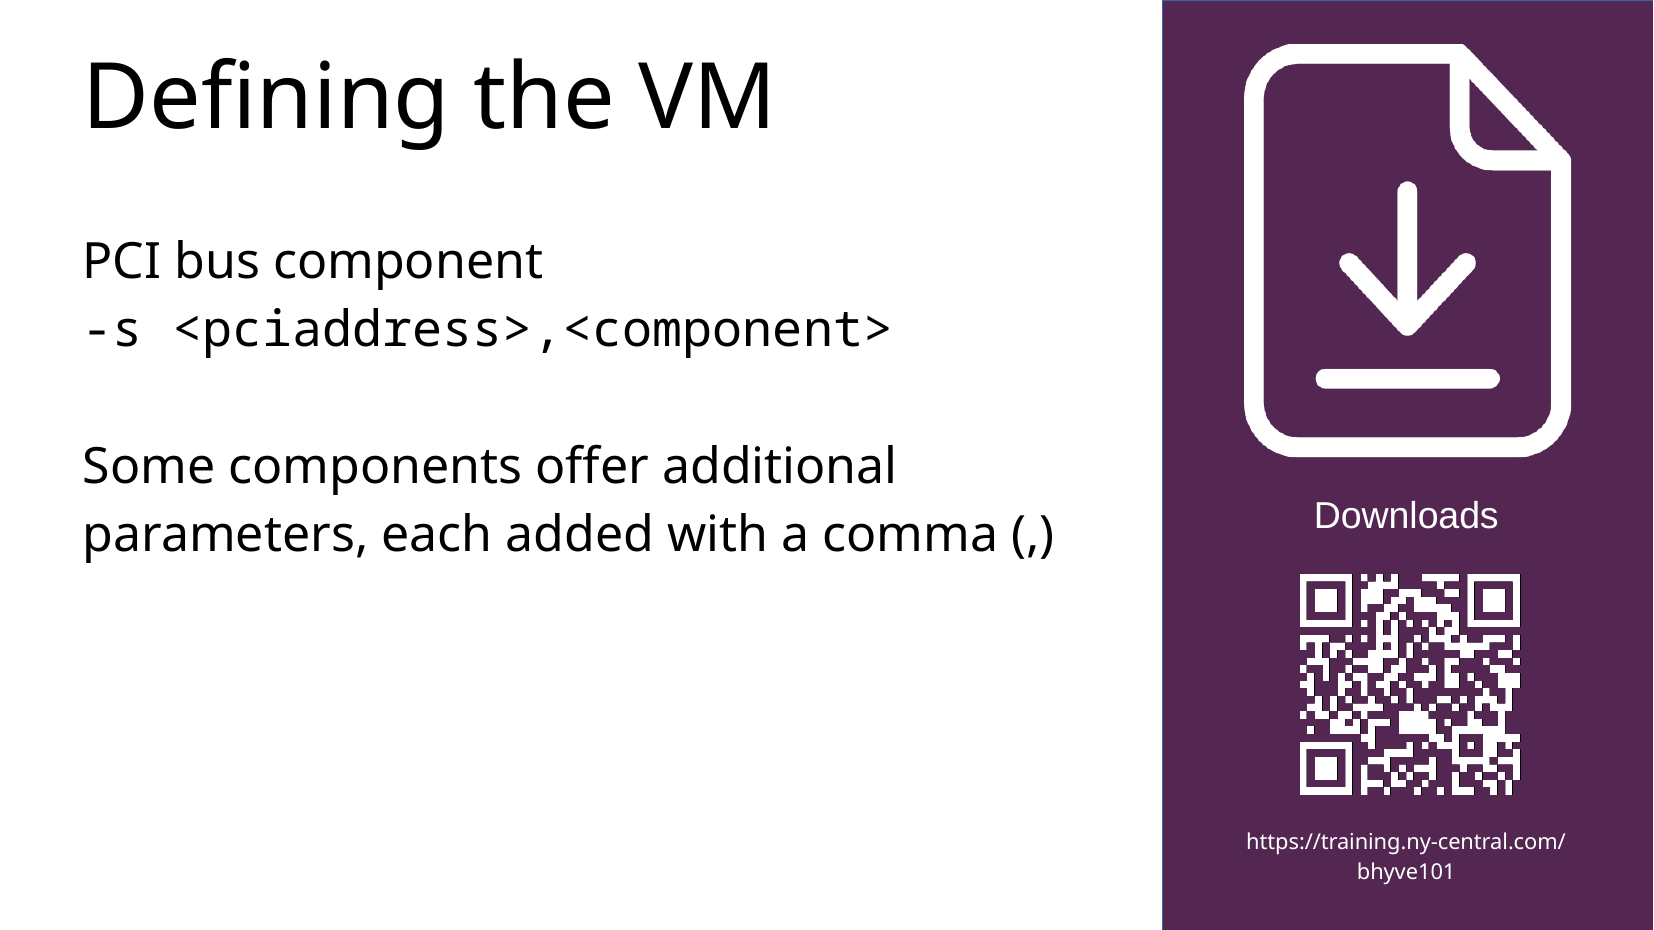

# Defining the VM
PCI bus component
-s <pciaddress>,<component>
Some components offer additional parameters, each added with a comma (,)
Downloads
https://training.ny-central.com/bhyve101